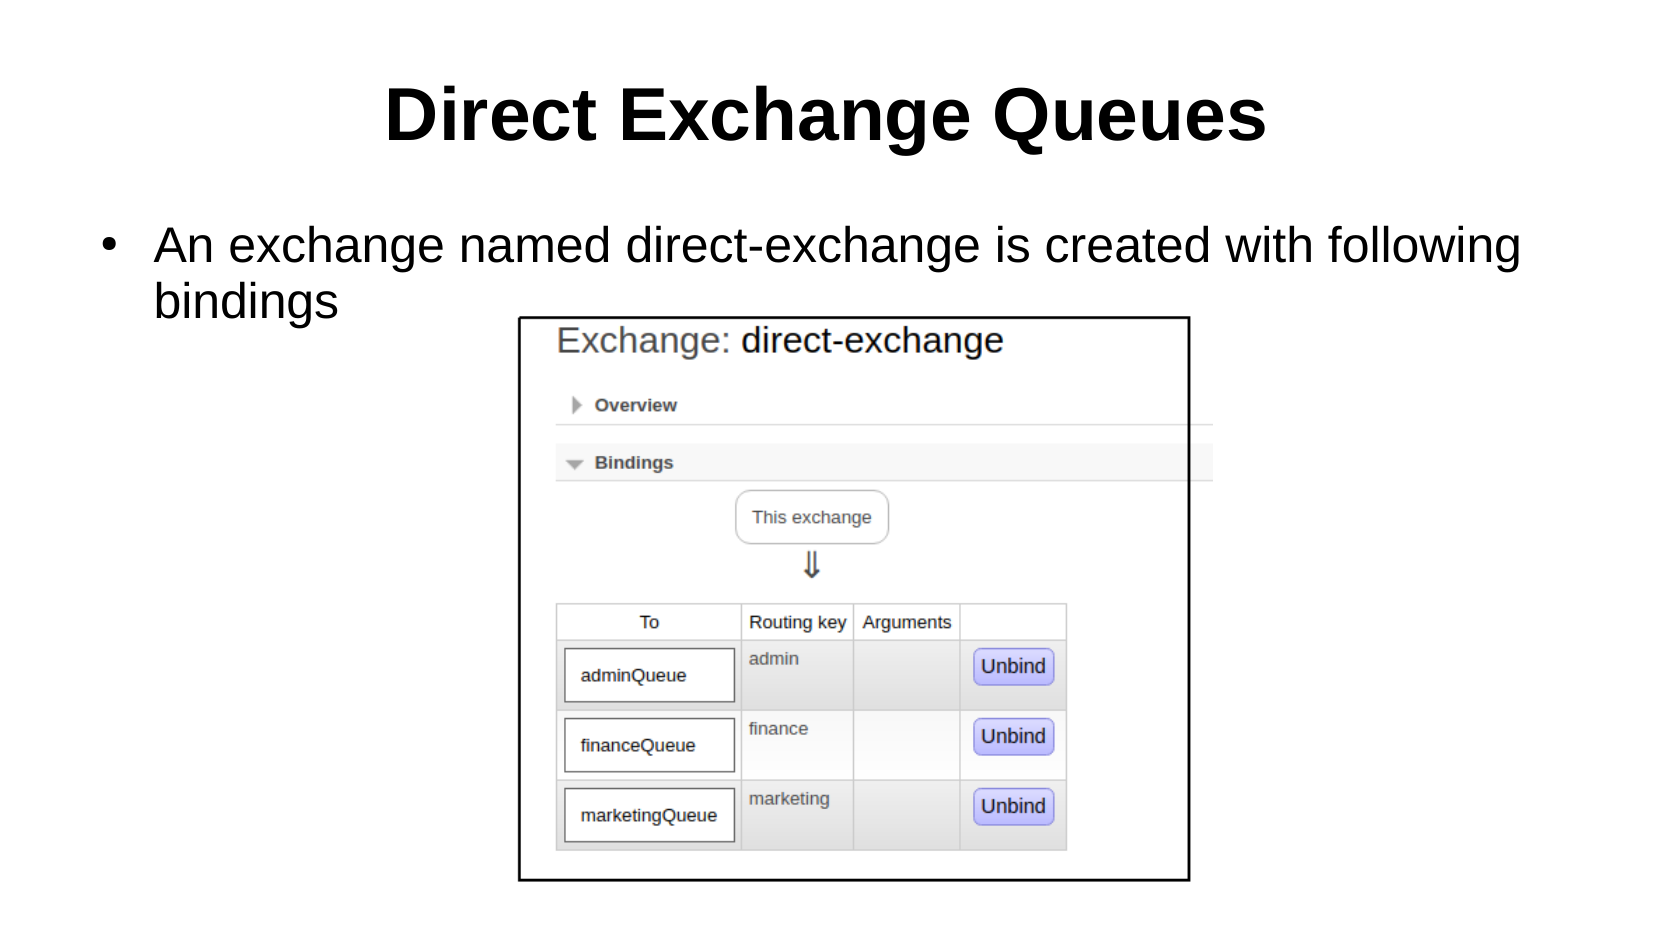

# Direct Exchange Queues
An exchange named direct-exchange is created with following bindings